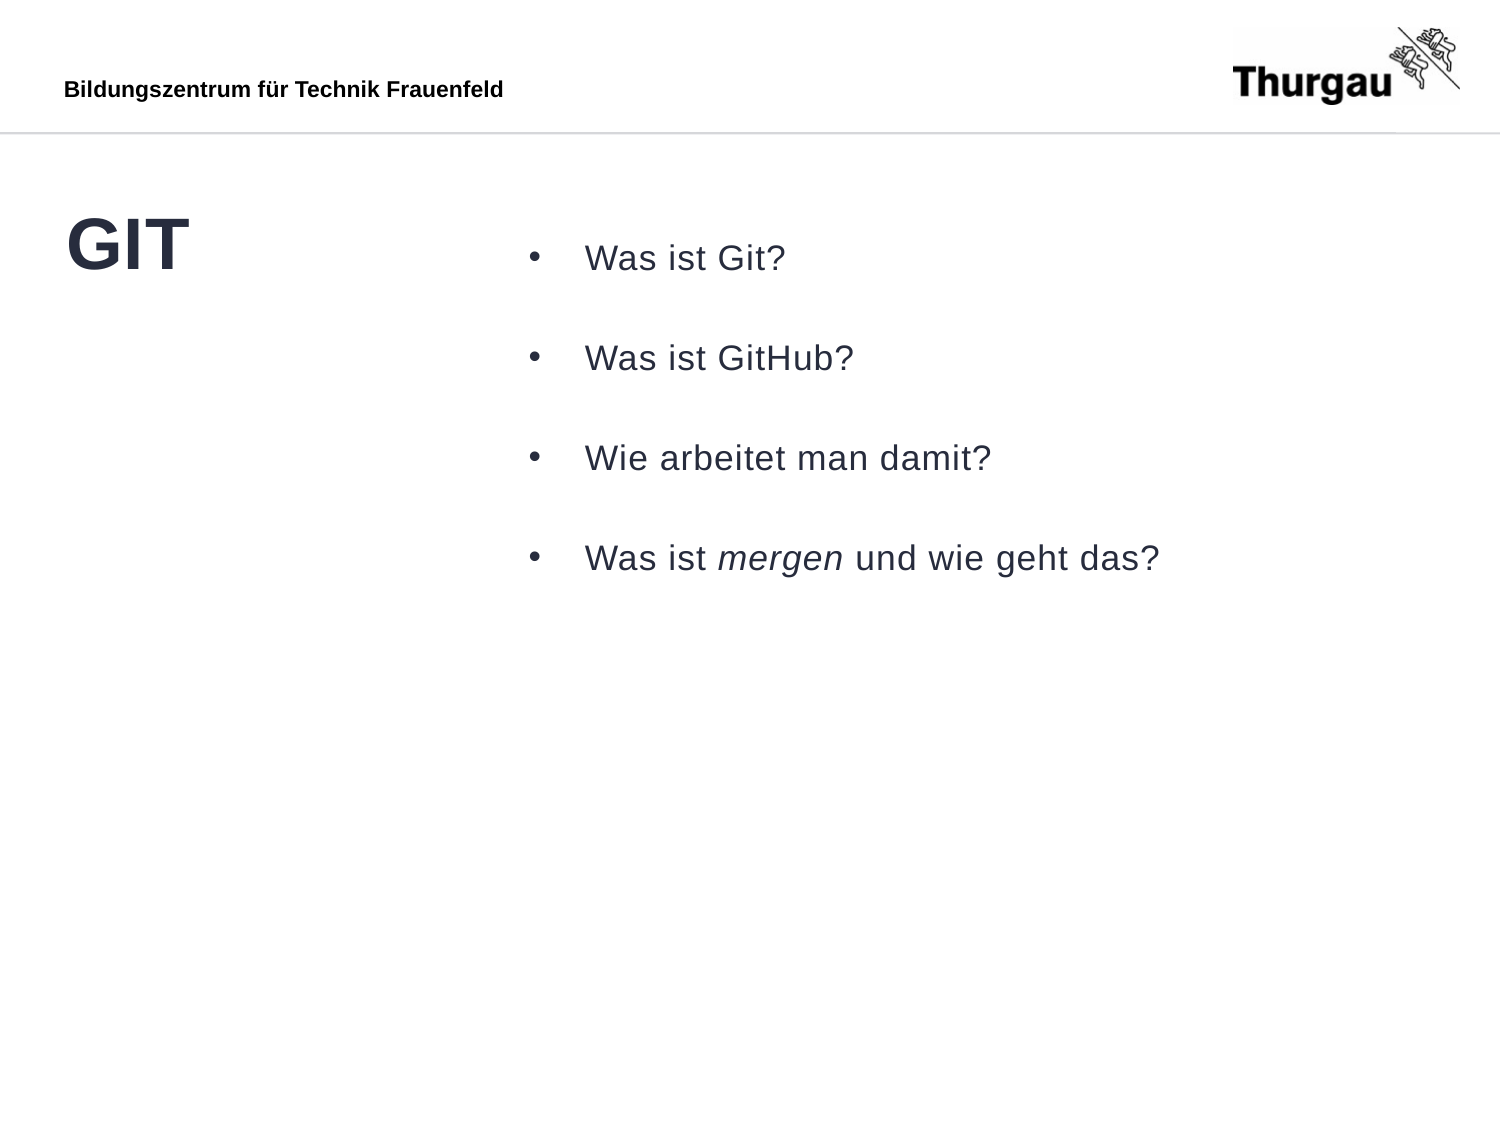

Bildungszentrum für Technik Frauenfeld
GIT
Was ist Git?
Was ist GitHub?
Wie arbeitet man damit?
Was ist mergen und wie geht das?